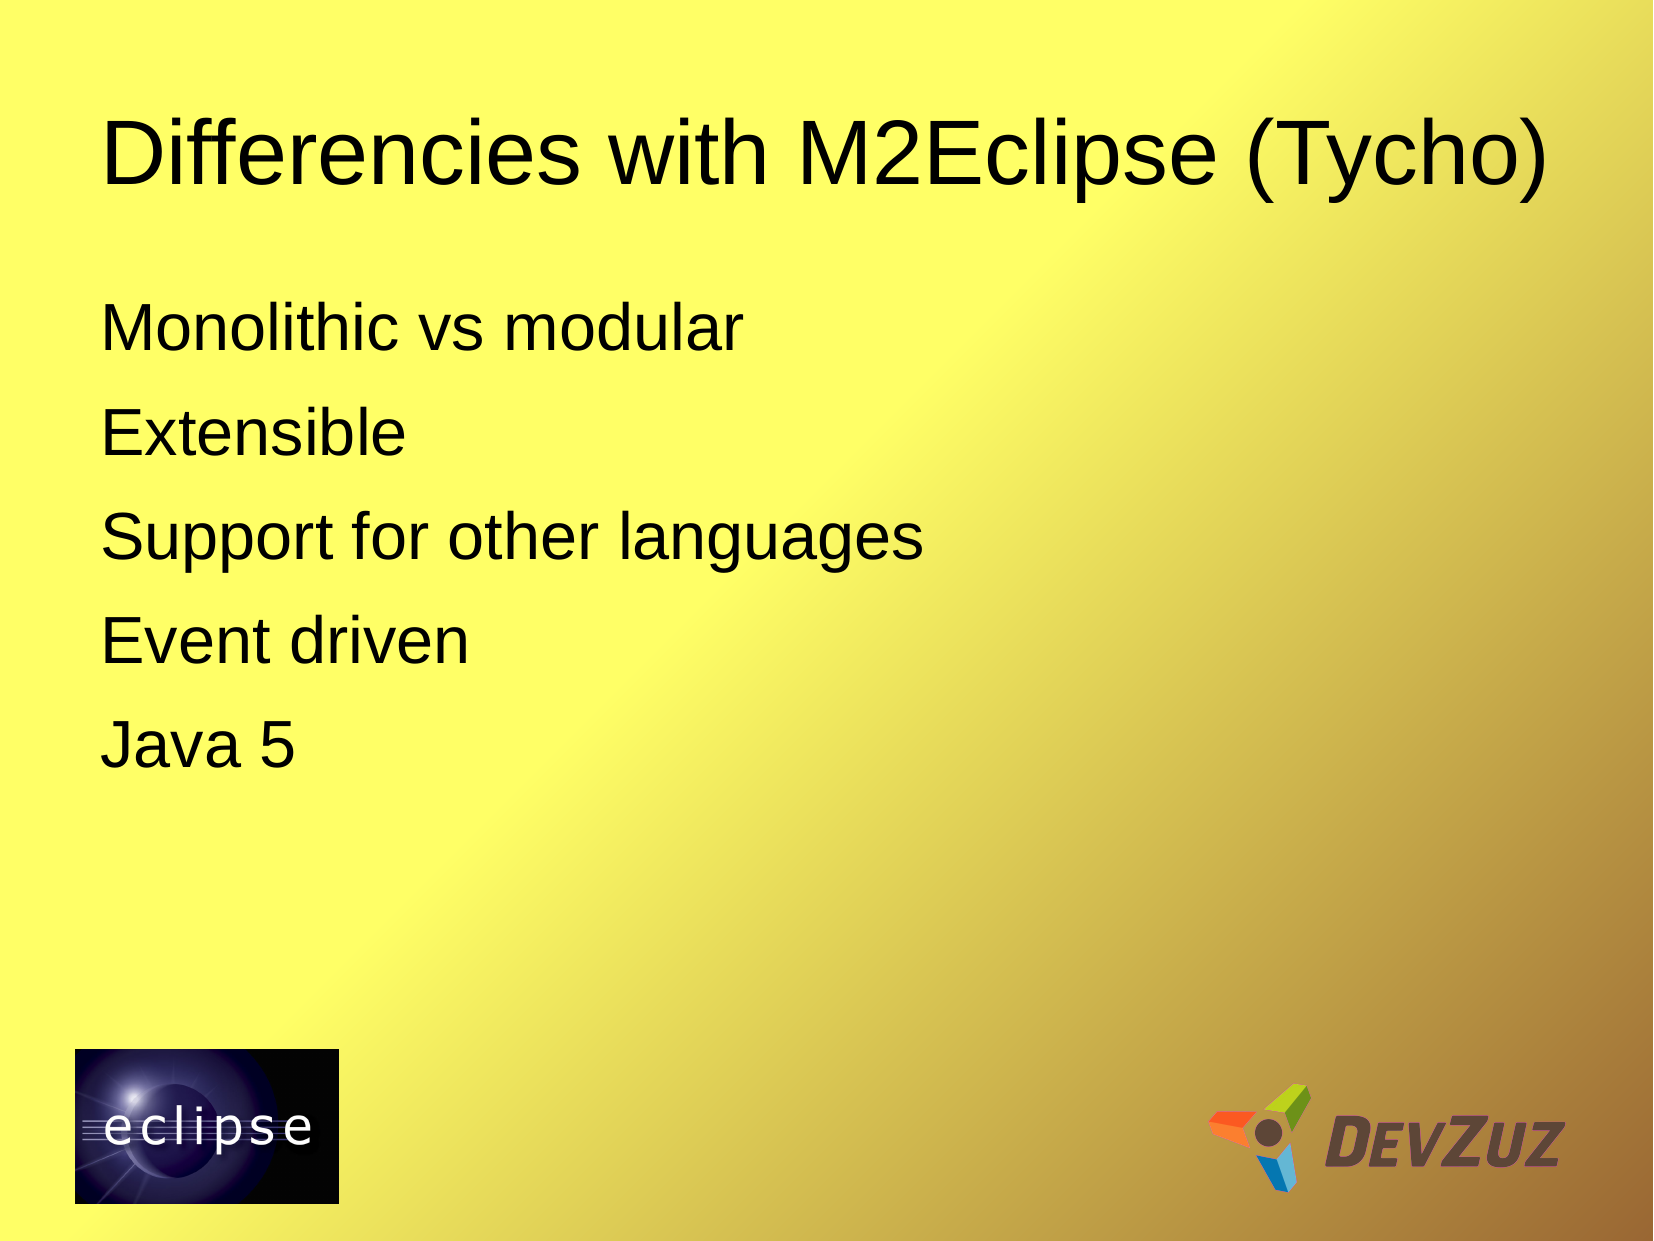

# Differencies with M2Eclipse (Tycho)
Monolithic vs modular
Extensible
Support for other languages
Event driven
Java 5